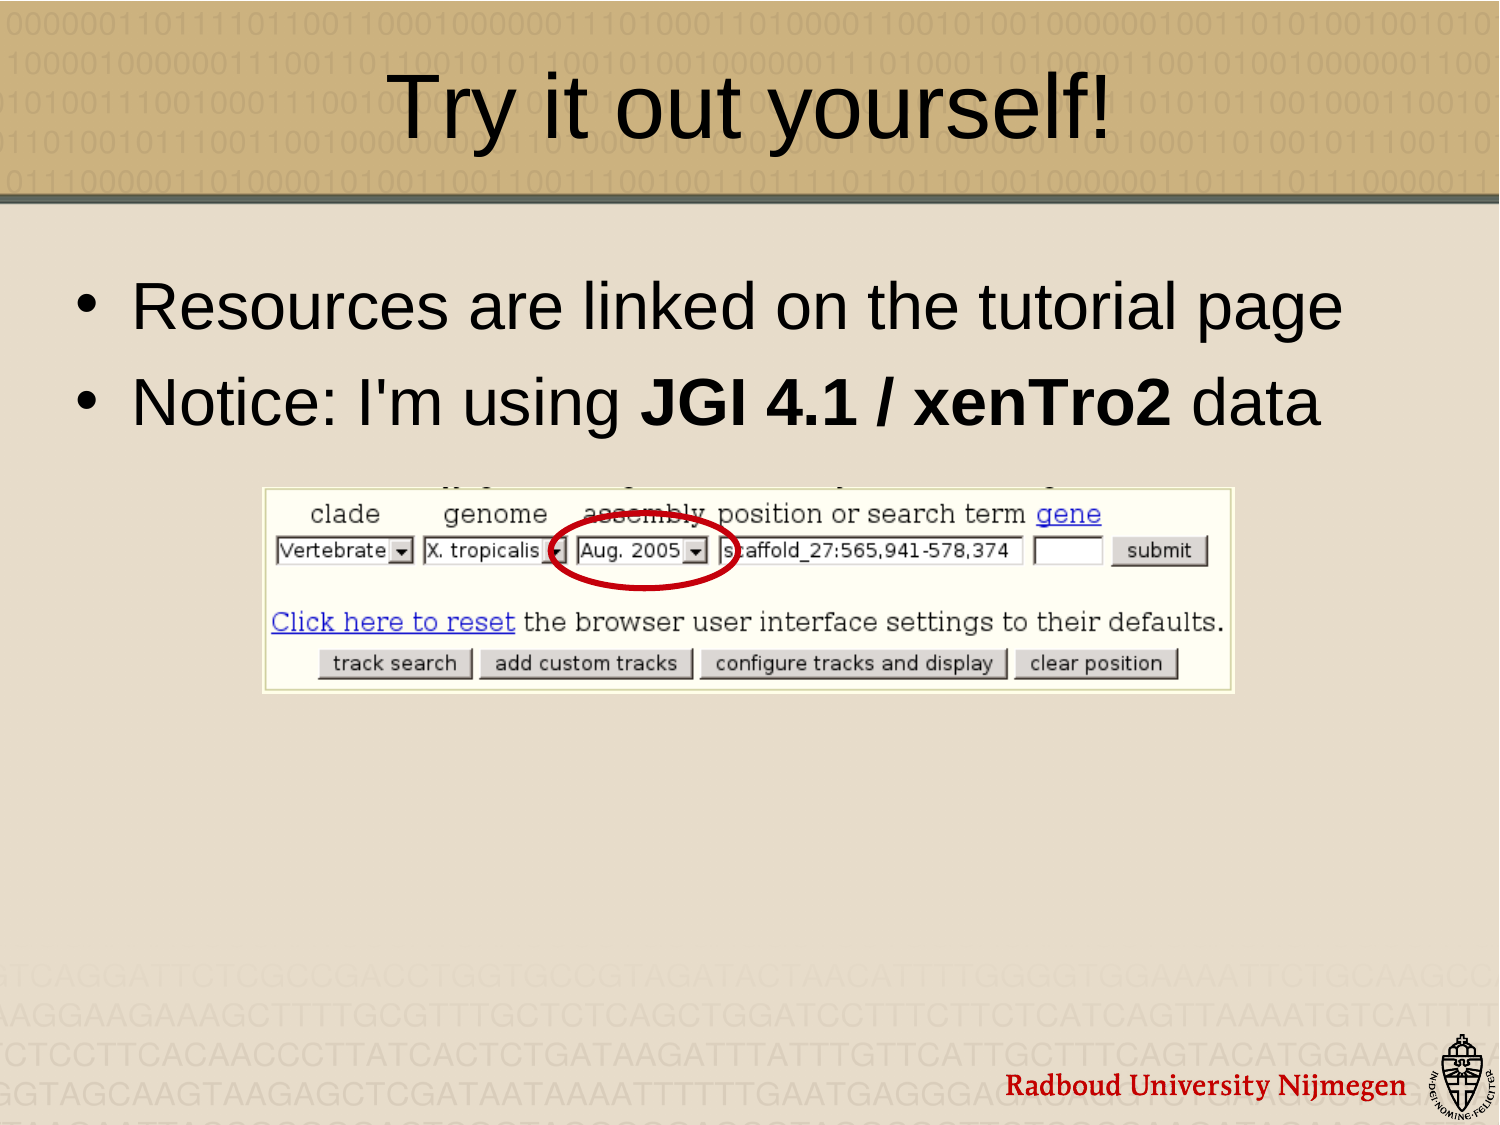

# Try it out yourself!
Resources are linked on the tutorial page
Notice: I'm using JGI 4.1 / xenTro2 data